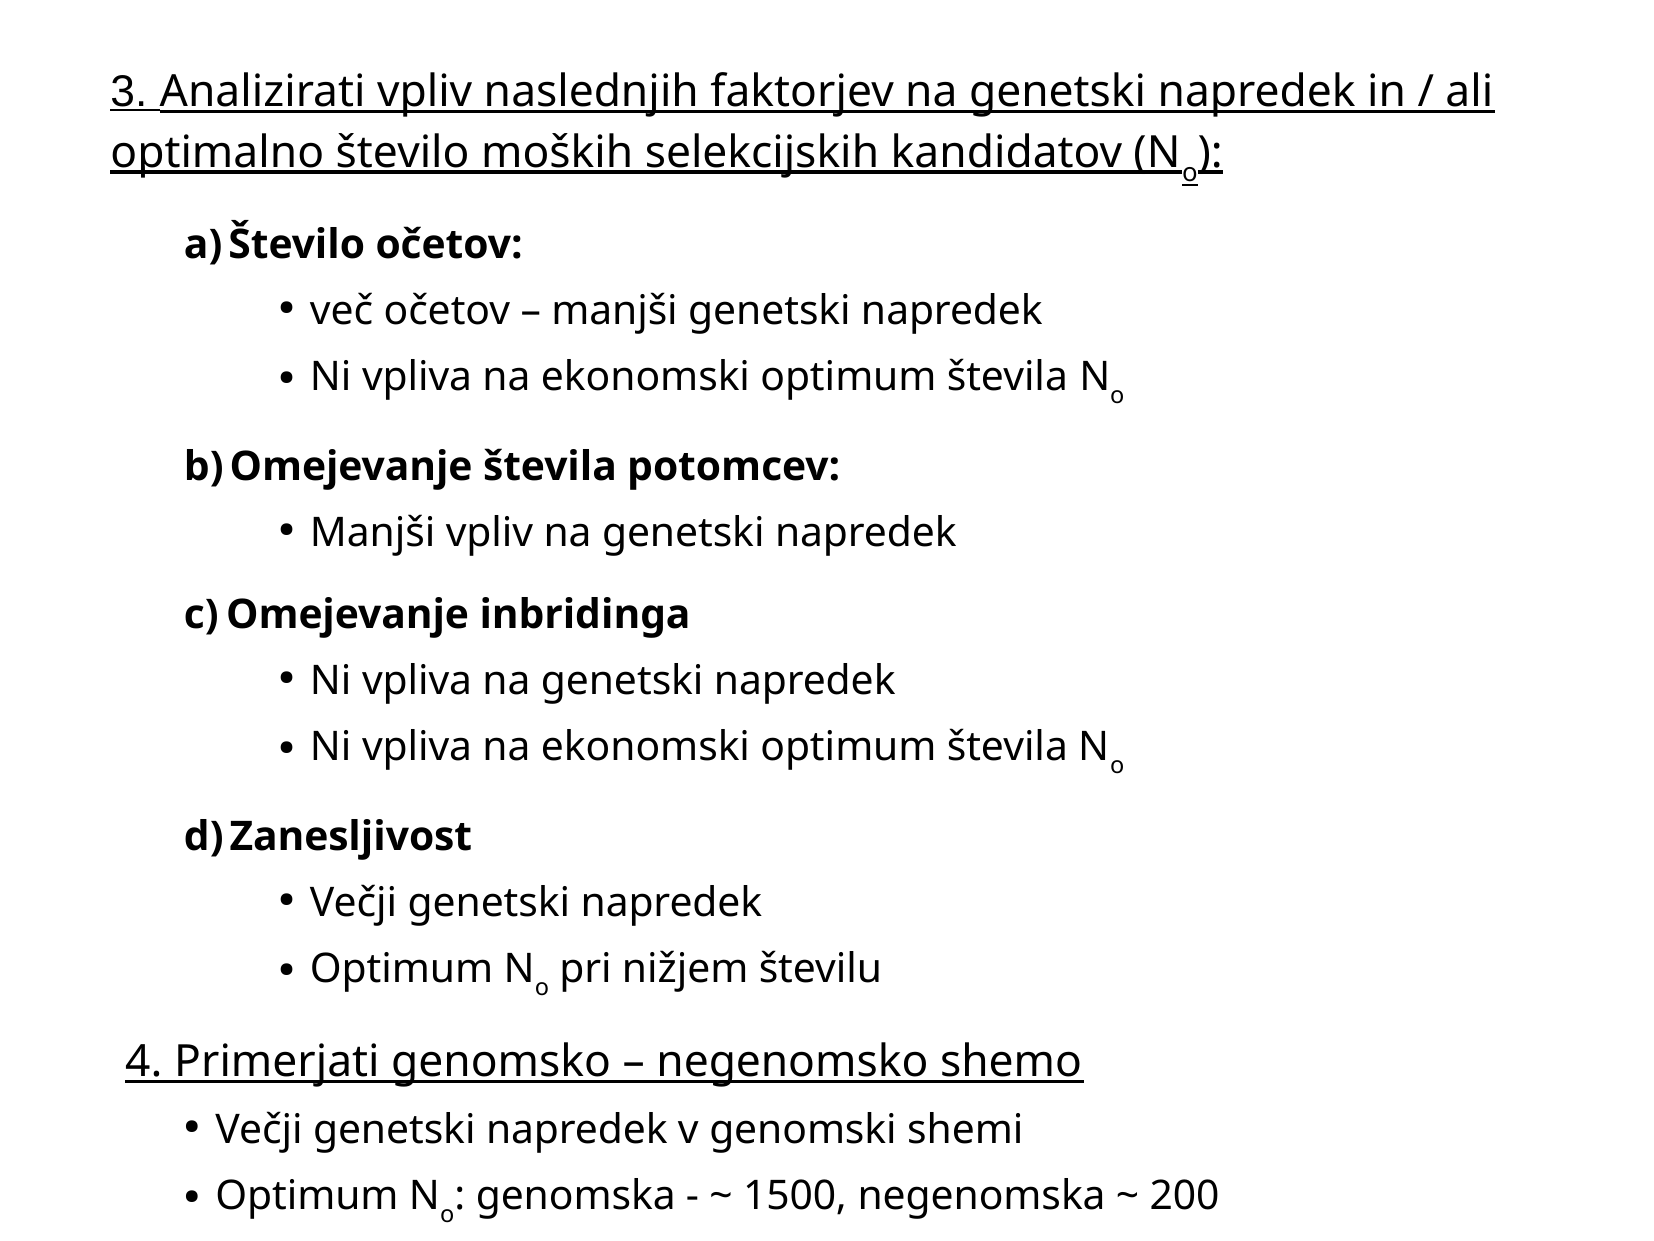

# 3. Analizirati vpliv naslednjih faktorjev na genetski napredek in / ali optimalno število moških selekcijskih kandidatov (No):
 Število očetov:
več očetov – manjši genetski napredek
Ni vpliva na ekonomski optimum števila No
 Omejevanje števila potomcev:
Manjši vpliv na genetski napredek
 Omejevanje inbridinga
Ni vpliva na genetski napredek
Ni vpliva na ekonomski optimum števila No
 Zanesljivost
Večji genetski napredek
Optimum No pri nižjem številu
4. Primerjati genomsko – negenomsko shemo
Večji genetski napredek v genomski shemi
Optimum No: genomska - ~ 1500, negenomska ~ 200